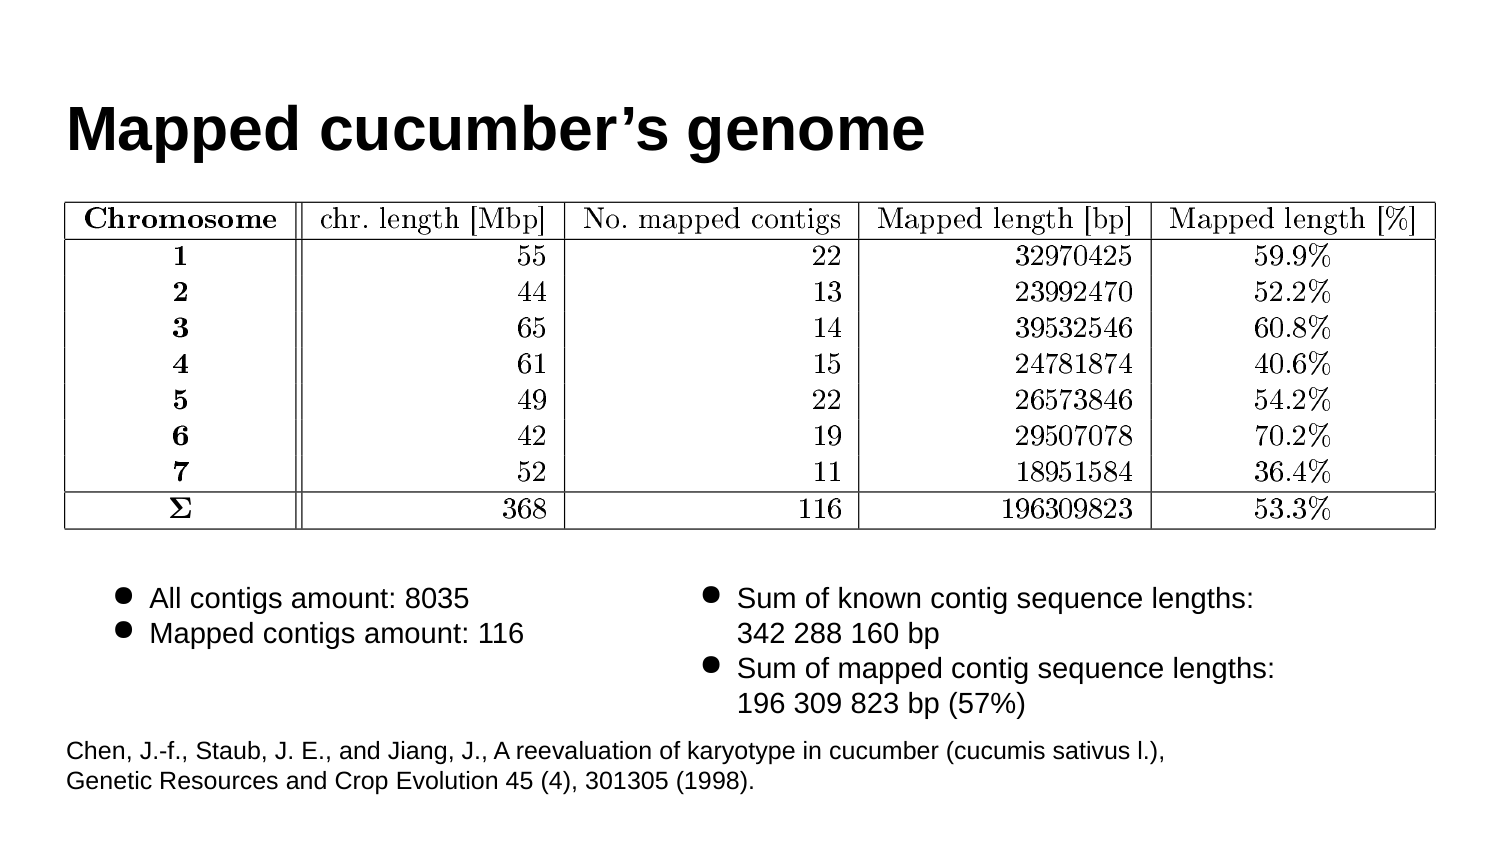

# Mapped cucumber’s genome
All contigs amount: 8035
Mapped contigs amount: 116
Sum of known contig sequence lengths:
342 288 160 bp
Sum of mapped contig sequence lengths:
196 309 823 bp (57%)
Chen, J.-f., Staub, J. E., and Jiang, J., A reevaluation of karyotype in cucumber (cucumis sativus l.),
Genetic Resources and Crop Evolution 45 (4), 301305 (1998).